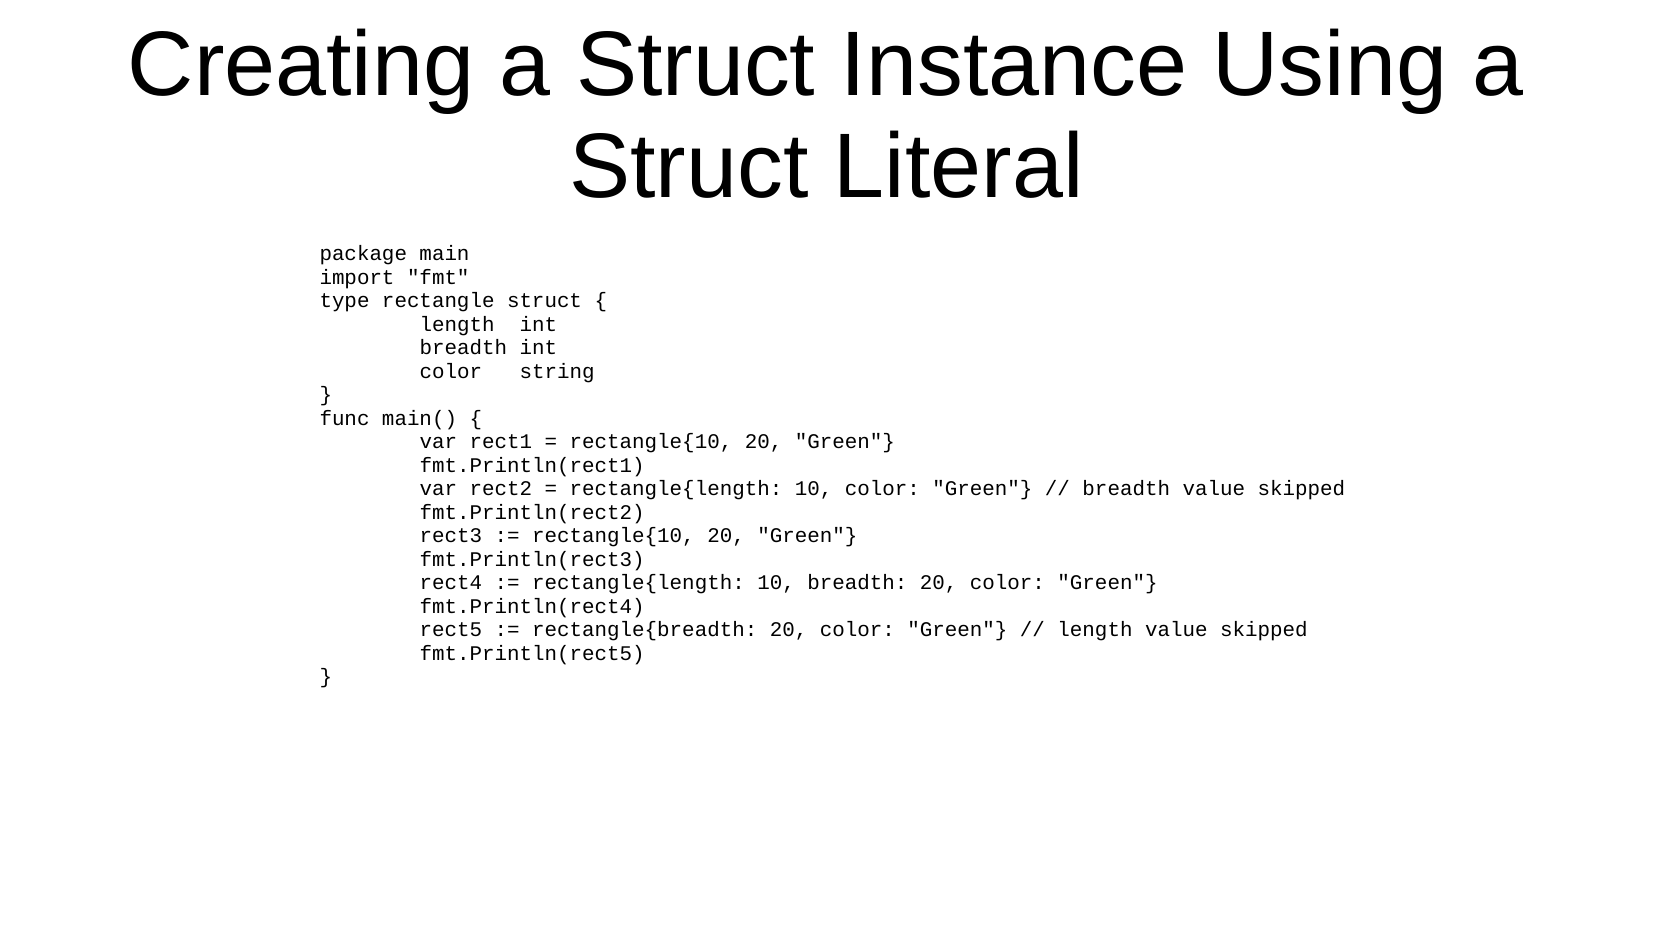

# Creating a Struct Instance Using a Struct Literal
package main
import "fmt"
type rectangle struct {
 length int
 breadth int
 color string
}
func main() {
 var rect1 = rectangle{10, 20, "Green"}
 fmt.Println(rect1)
 var rect2 = rectangle{length: 10, color: "Green"} // breadth value skipped
 fmt.Println(rect2)
 rect3 := rectangle{10, 20, "Green"}
 fmt.Println(rect3)
 rect4 := rectangle{length: 10, breadth: 20, color: "Green"}
 fmt.Println(rect4)
 rect5 := rectangle{breadth: 20, color: "Green"} // length value skipped
 fmt.Println(rect5)
}